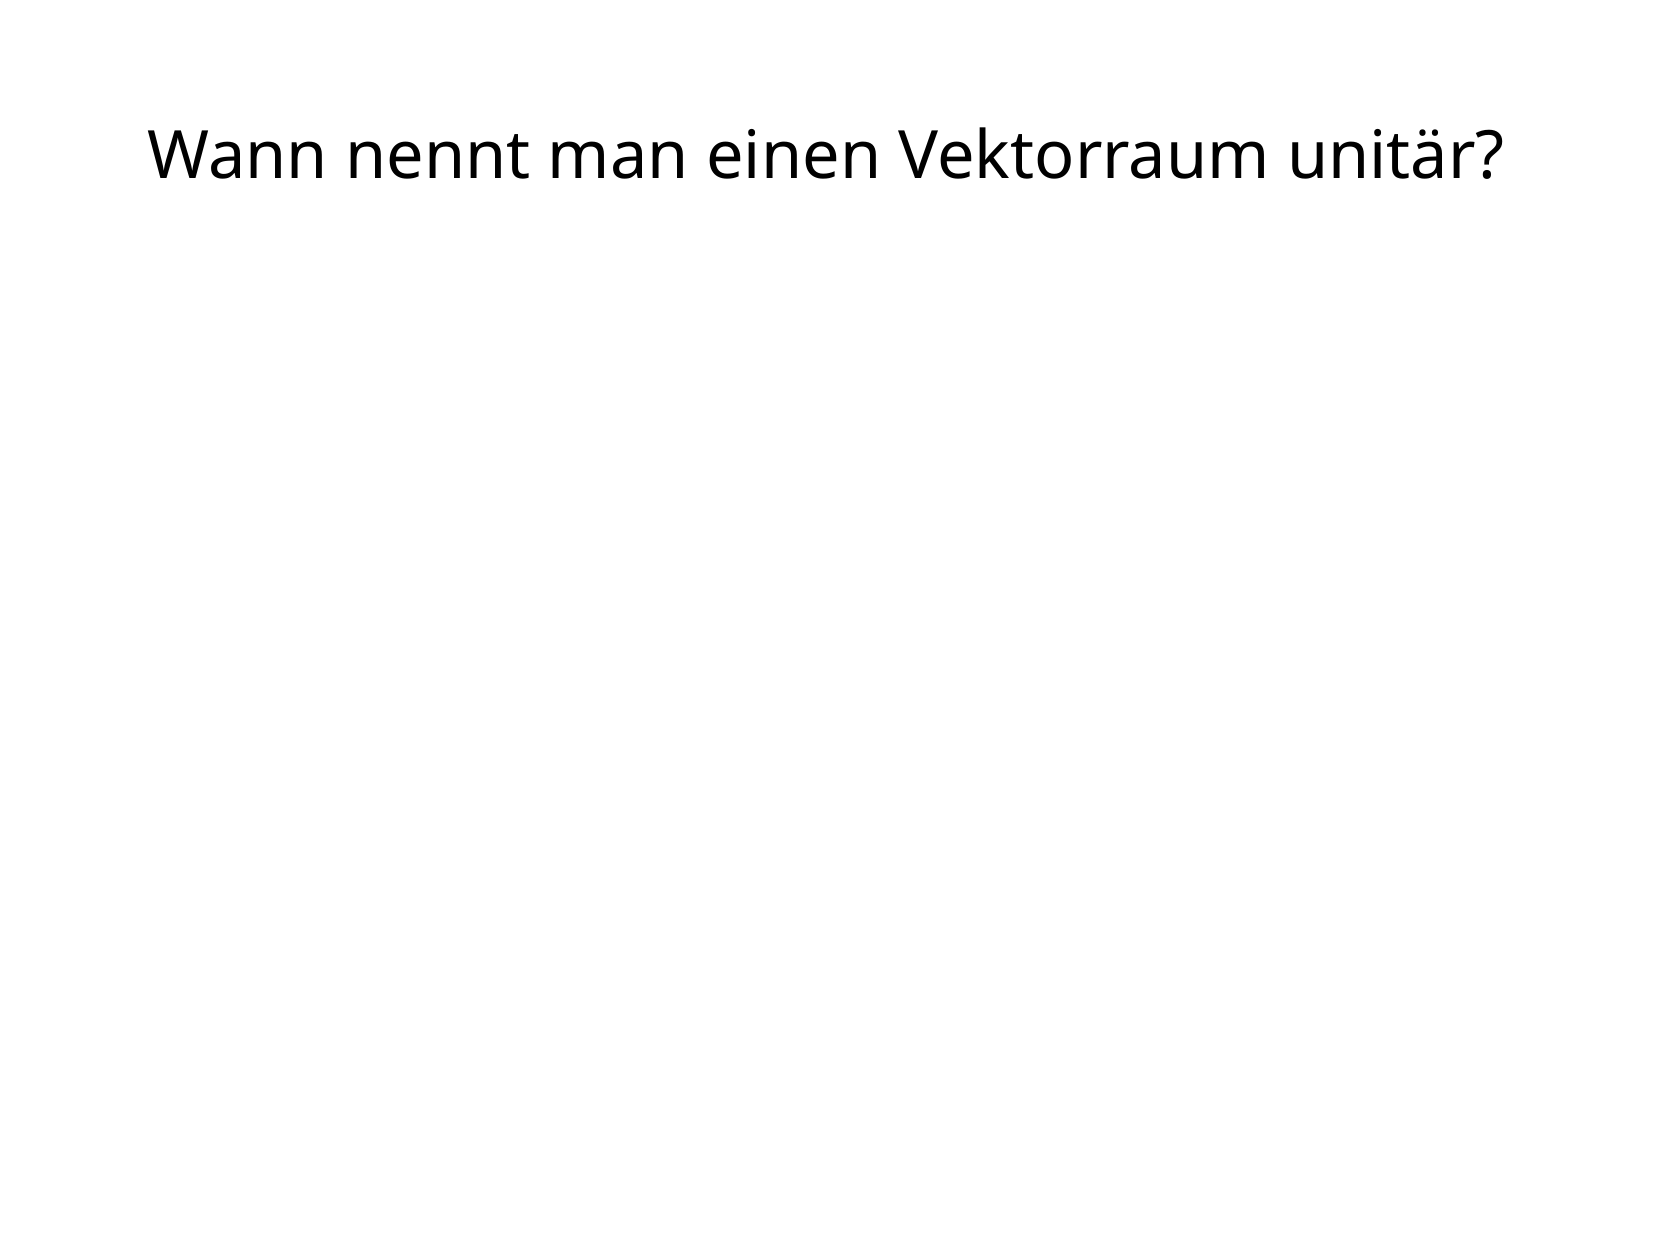

# Wann nennt man einen Vektorraum unitär?